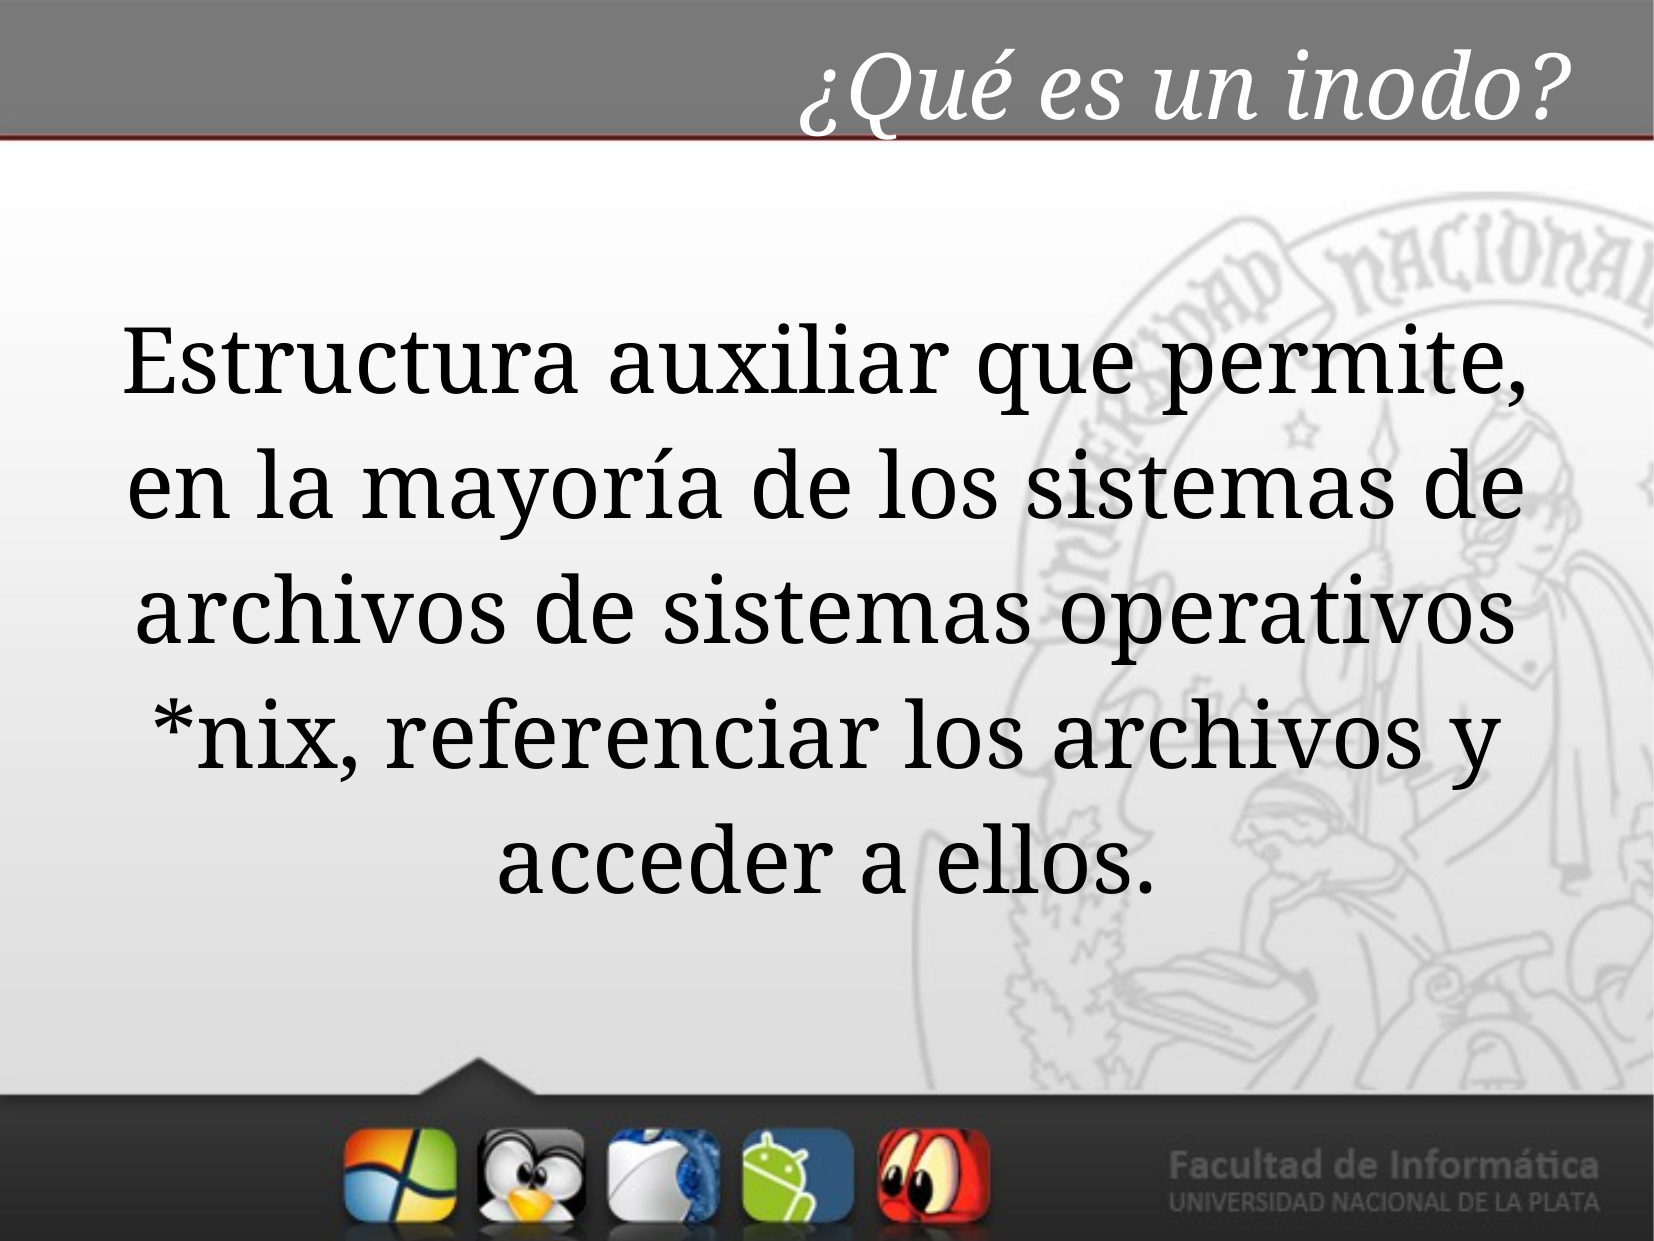

# ¿Qué es un inodo?
Estructura auxiliar que permite, en la mayoría de los sistemas de archivos de sistemas operativos *nix, referenciar los archivos y acceder a ellos.